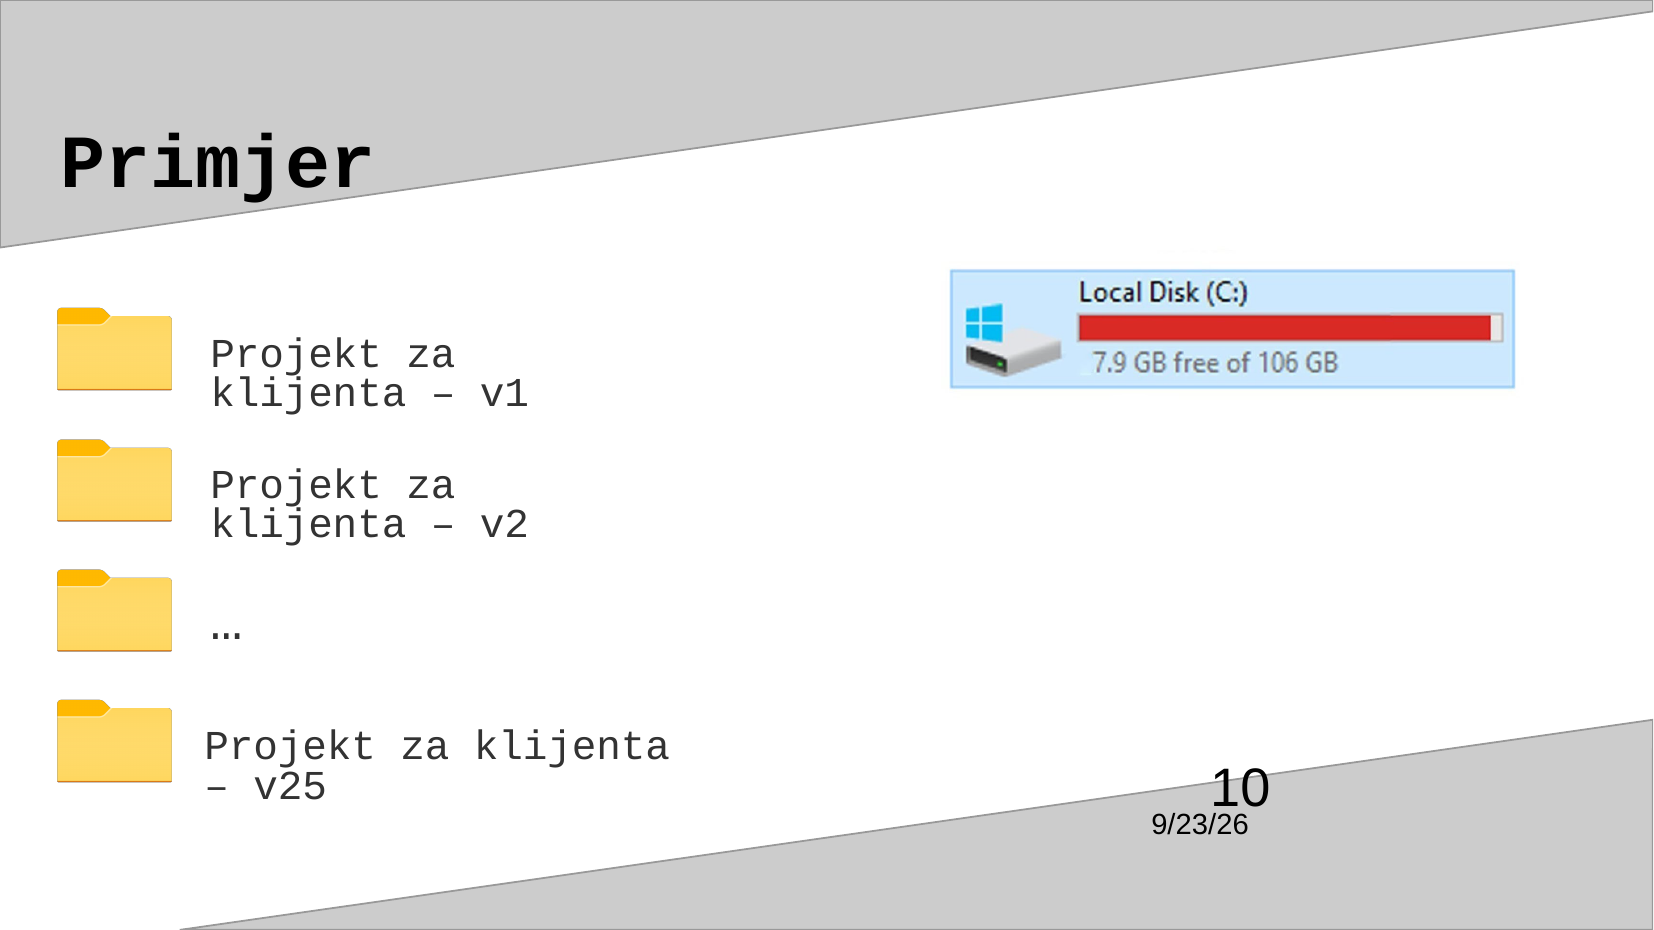

Primjer
Projekt za klijenta – v1
Projekt za klijenta – v2
…
Projekt za klijenta – v25
9